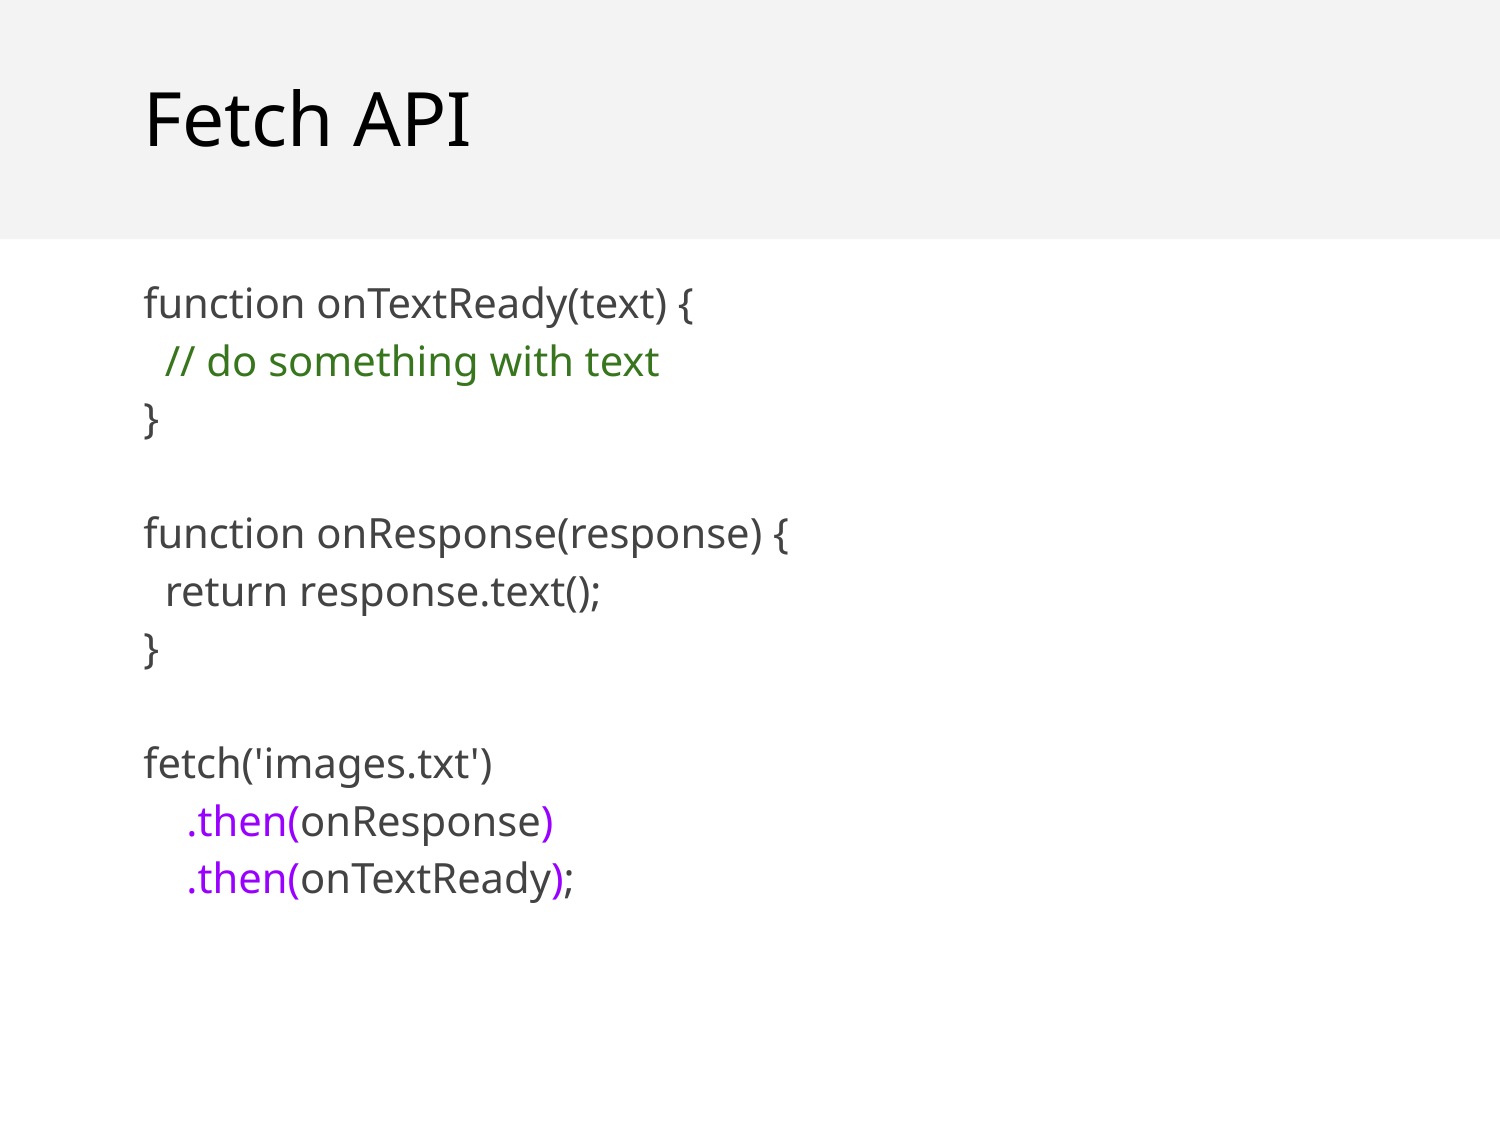

# Fetch API
function onTextReady(text) {
 // do something with text
}
function onResponse(response) {
 return response.text();
}
fetch('images.txt')
 .then(onResponse)
 .then(onTextReady);